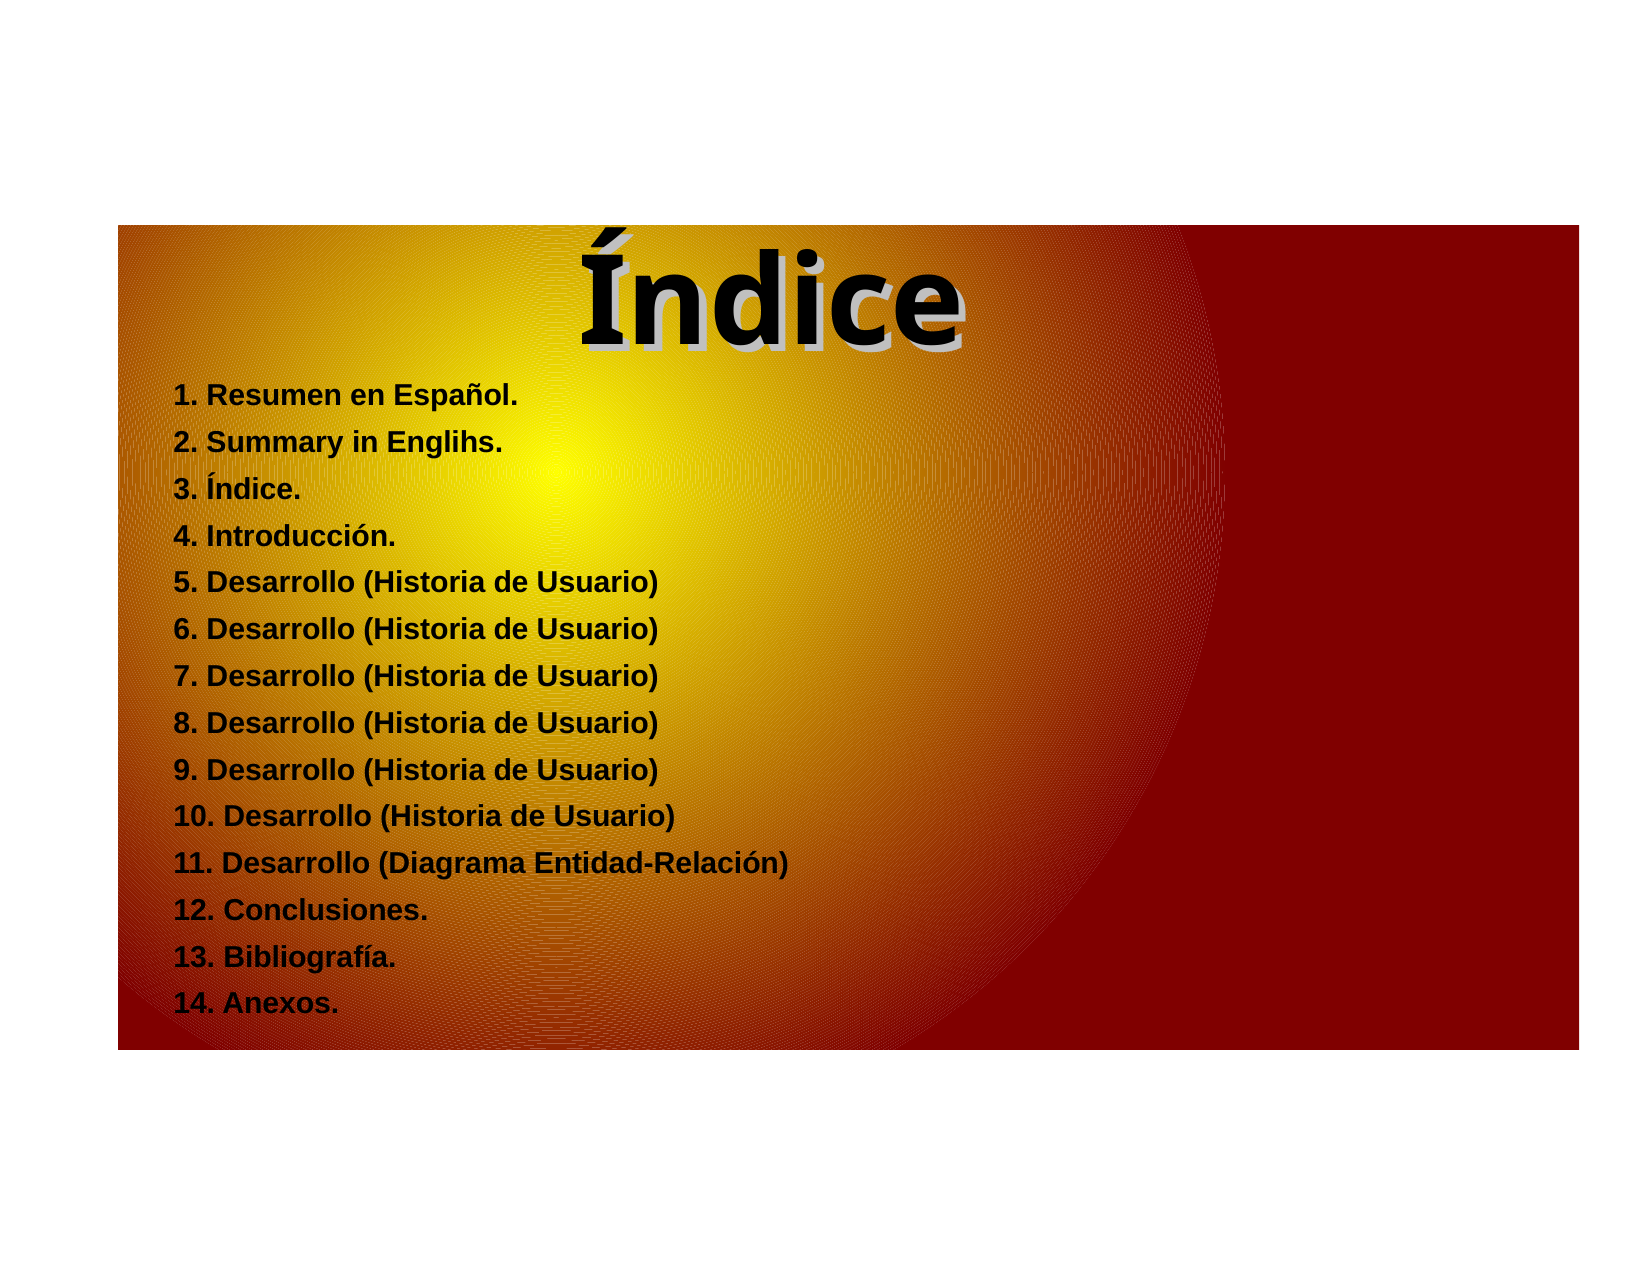

# Índice
1. Resumen en Español.
2. Summary in Englihs.
3. Índice.
4. Introducción.
5. Desarrollo (Historia de Usuario)
6. Desarrollo (Historia de Usuario)
7. Desarrollo (Historia de Usuario)
8. Desarrollo (Historia de Usuario)
9. Desarrollo (Historia de Usuario)
10. Desarrollo (Historia de Usuario)
11. Desarrollo (Diagrama Entidad-Relación)
12. Conclusiones.
13. Bibliografía.
14. Anexos.